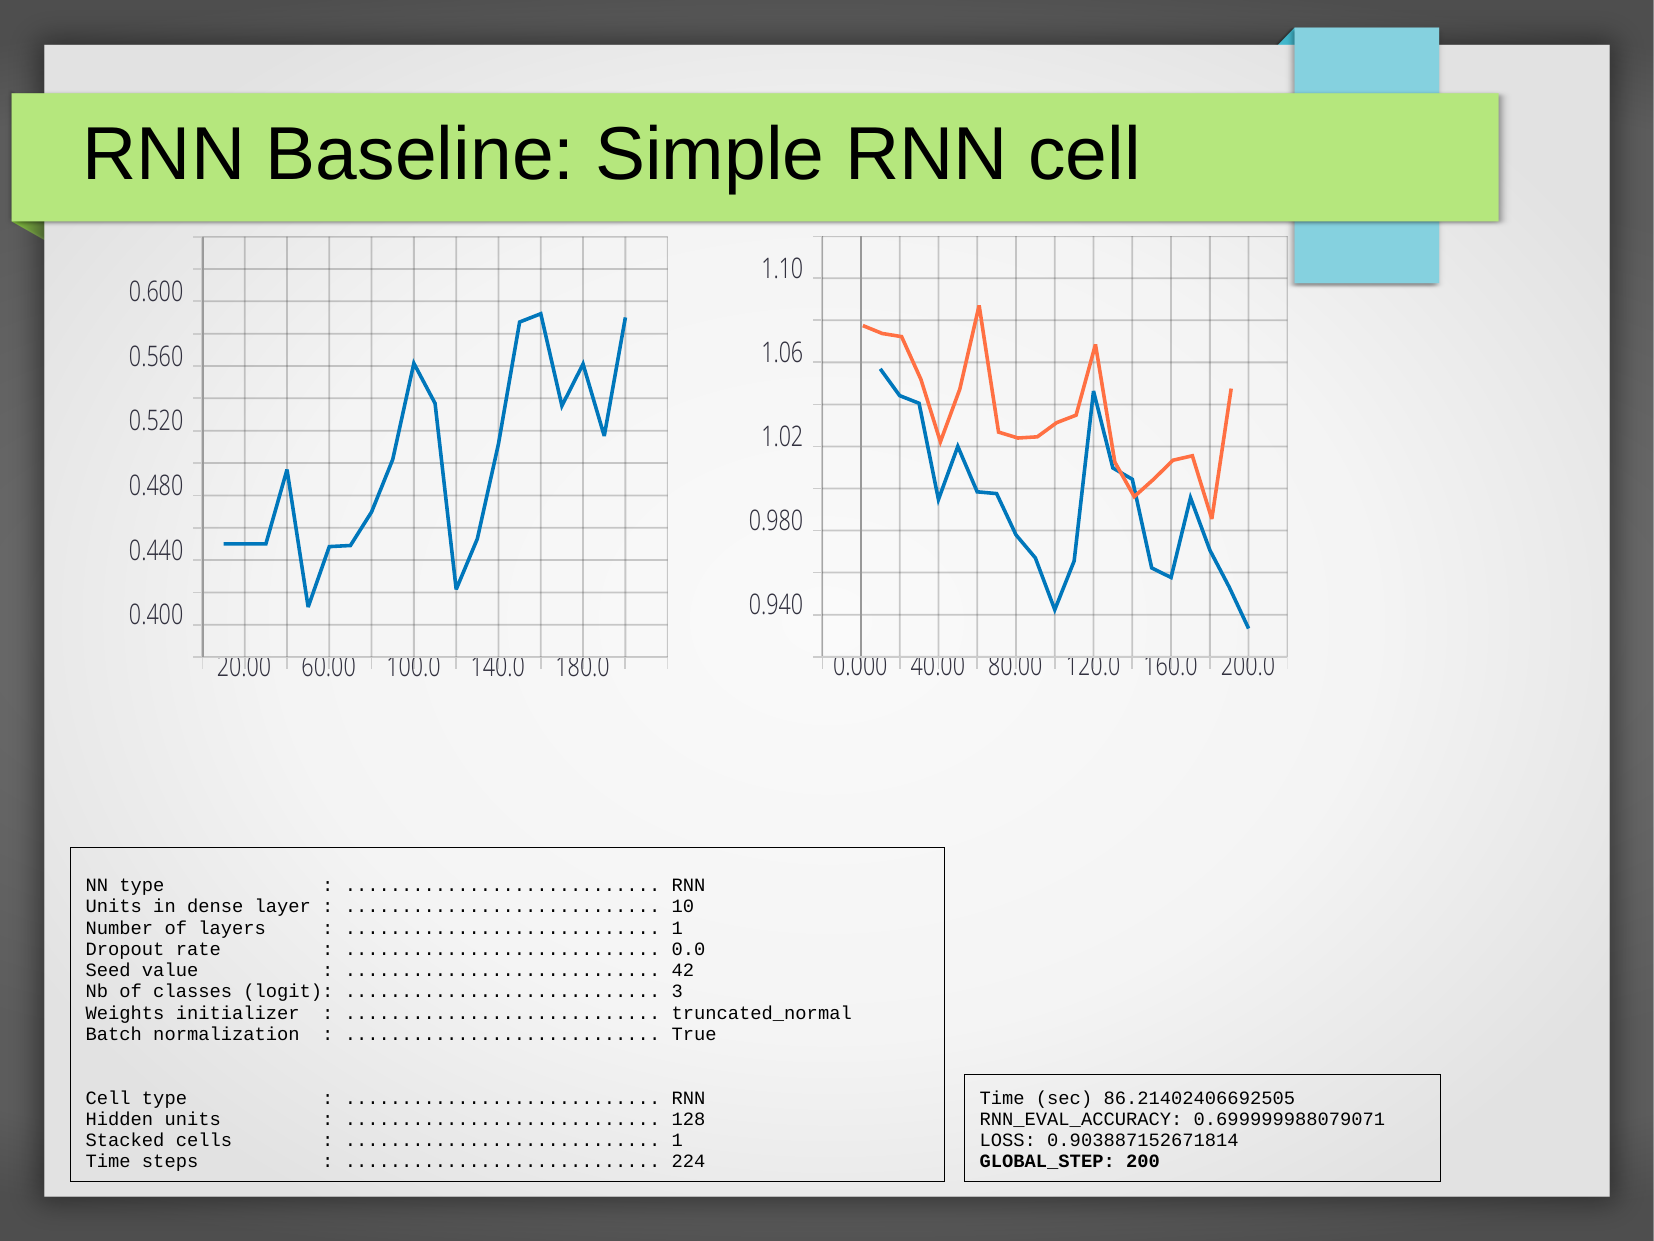

# RNN Baseline: Simple RNN cell
NN type : ............................ RNN
Units in dense layer : ............................ 10
Number of layers : ............................ 1
Dropout rate : ............................ 0.0
Seed value : ............................ 42
Nb of classes (logit): ............................ 3
Weights initializer : ............................ truncated_normal
Batch normalization : ............................ True
Cell type : ............................ RNN
Hidden units : ............................ 128
Stacked cells : ............................ 1
Time steps : ............................ 224
Time (sec) 86.21402406692505
RNN_EVAL_ACCURACY: 0.699999988079071
LOSS: 0.903887152671814
GLOBAL_STEP: 200